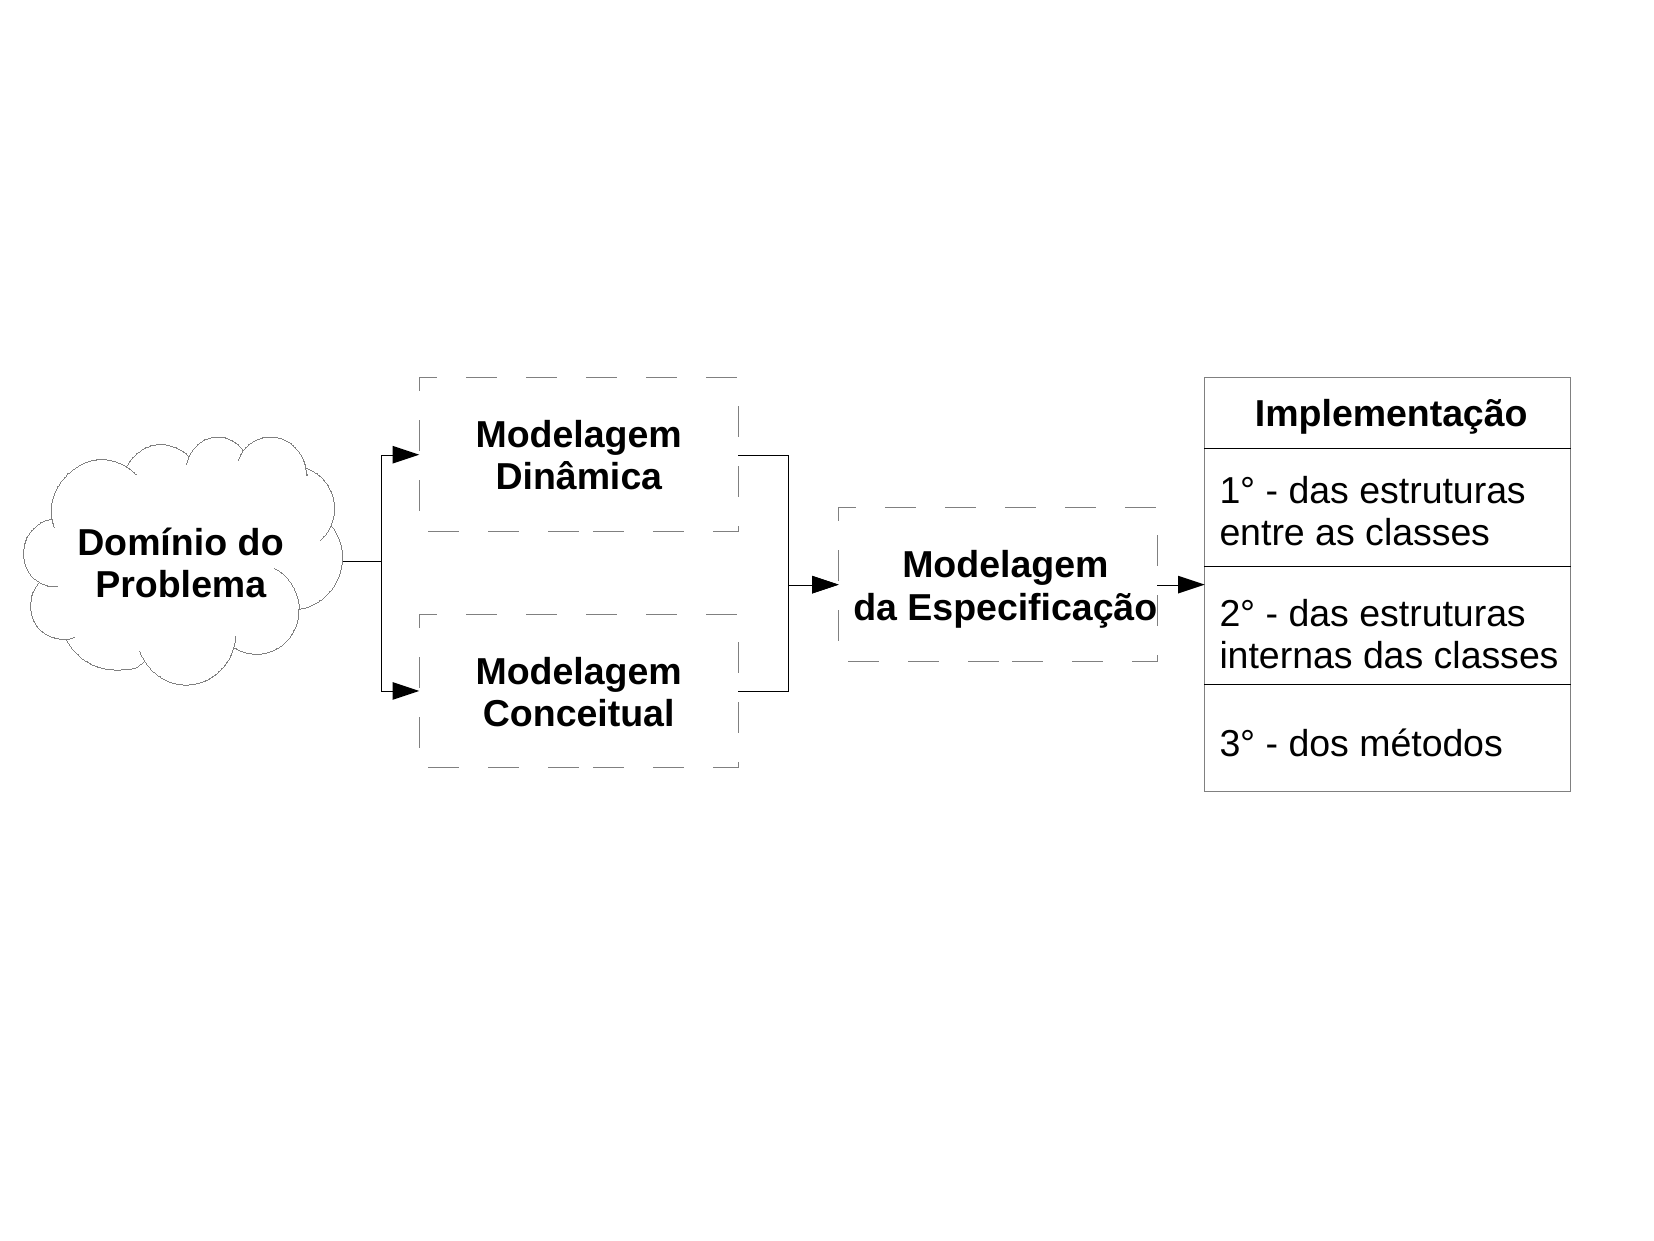

Implementação
Modelagem
Dinâmica
1° - das estruturas entre as classes
Domínio do
Problema
Modelagem
da Especificação
2° - das estruturas internas das classes
Modelagem
Conceitual
3° - dos métodos